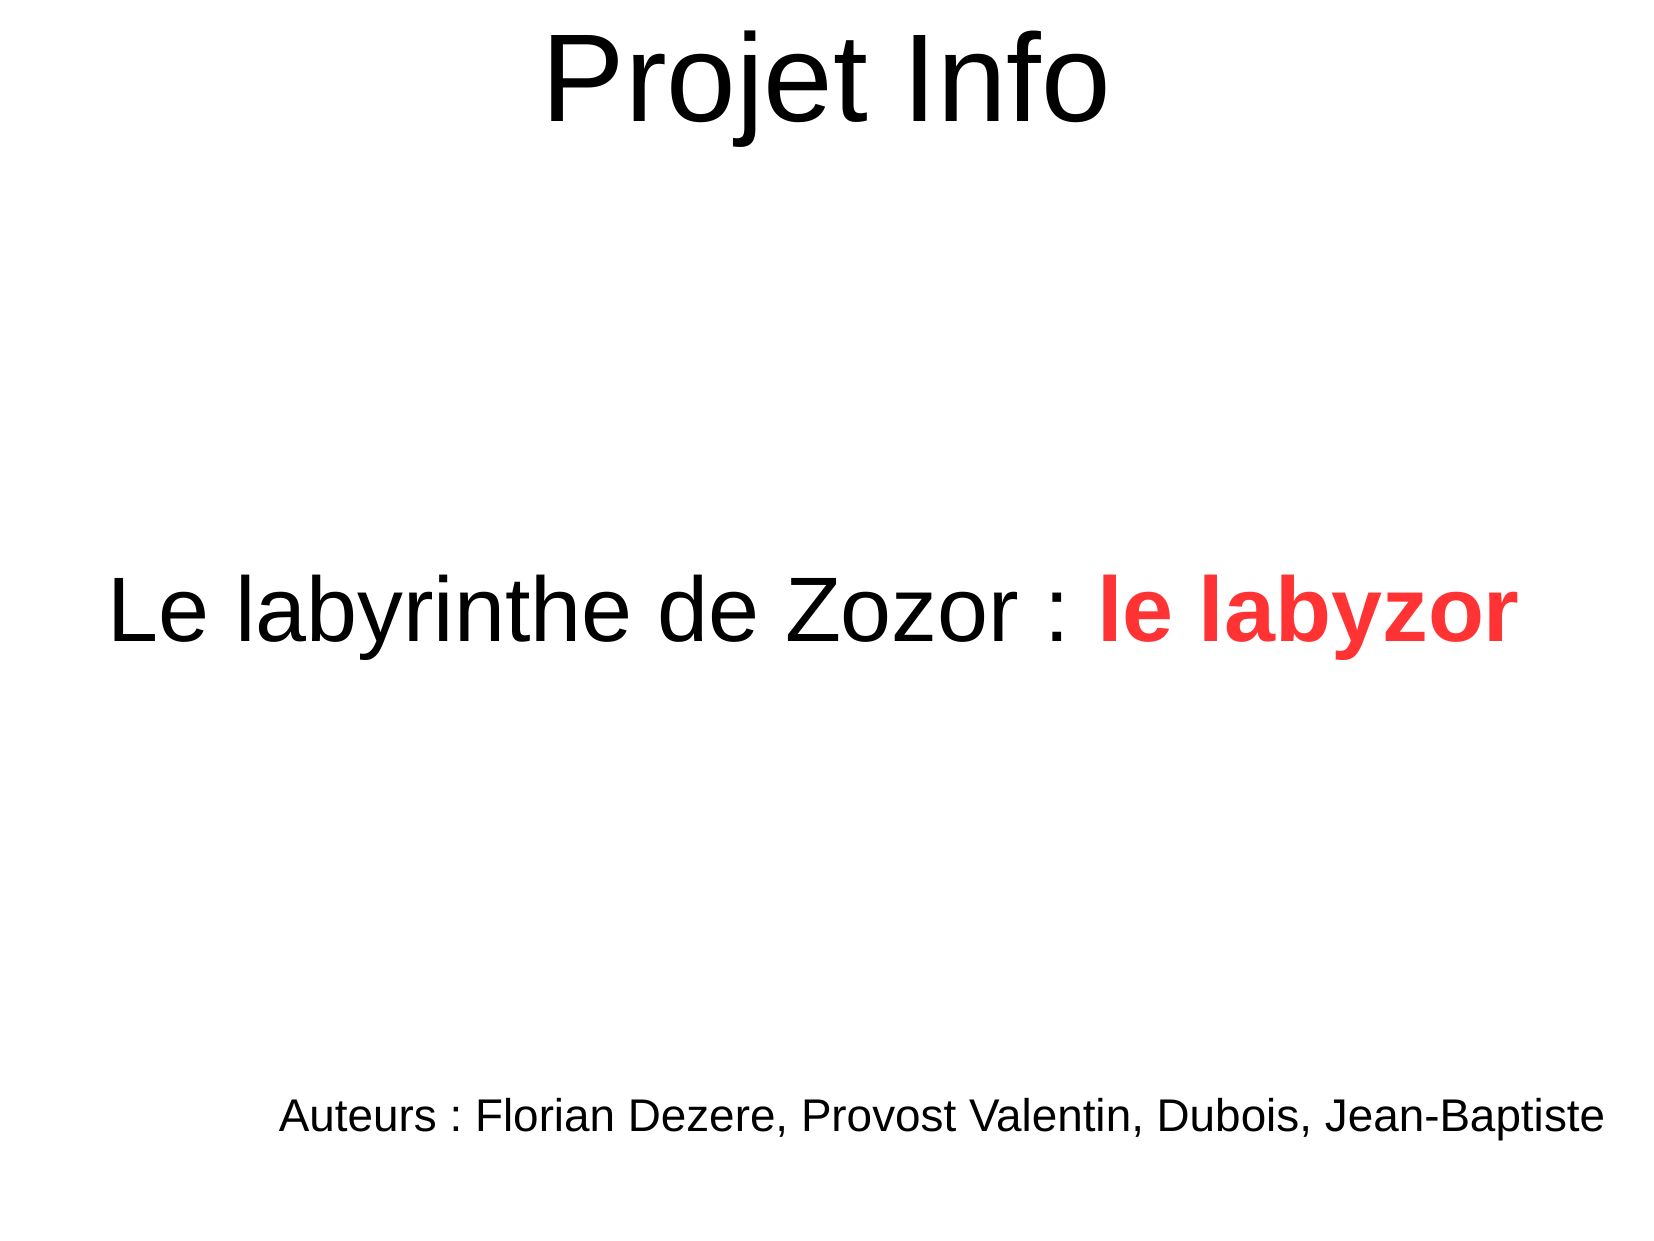

# Projet Info Le labyrinthe de Zozor : le labyzor
Auteurs : Florian Dezere, Provost Valentin, Dubois, Jean-Baptiste